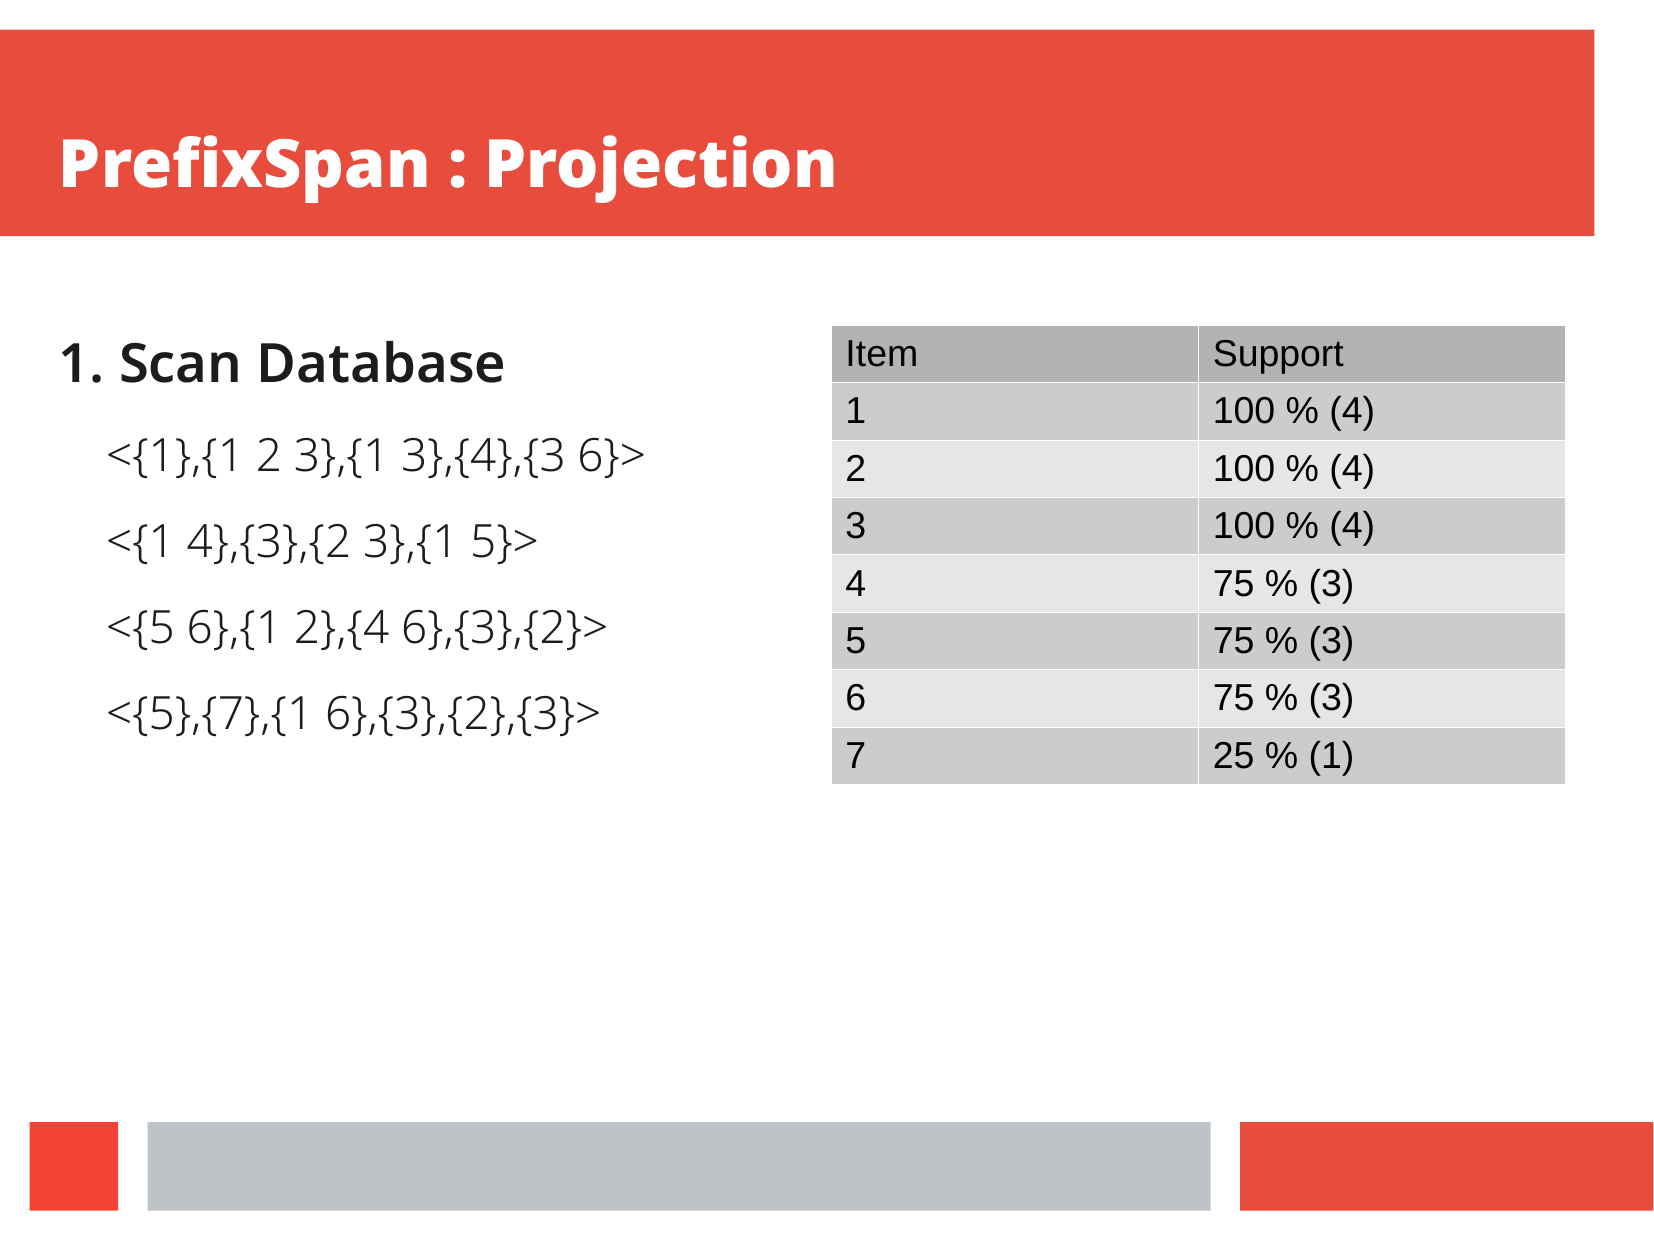

# PrefixSpan : Projection
1. Scan Database
<{1},{1 2 3},{1 3},{4},{3 6}>
<{1 4},{3},{2 3},{1 5}>
<{5 6},{1 2},{4 6},{3},{2}>
<{5},{7},{1 6},{3},{2},{3}>
| Item | Support |
| --- | --- |
| 1 | 100 % (4) |
| 2 | 100 % (4) |
| 3 | 100 % (4) |
| 4 | 75 % (3) |
| 5 | 75 % (3) |
| 6 | 75 % (3) |
| 7 | 25 % (1) |